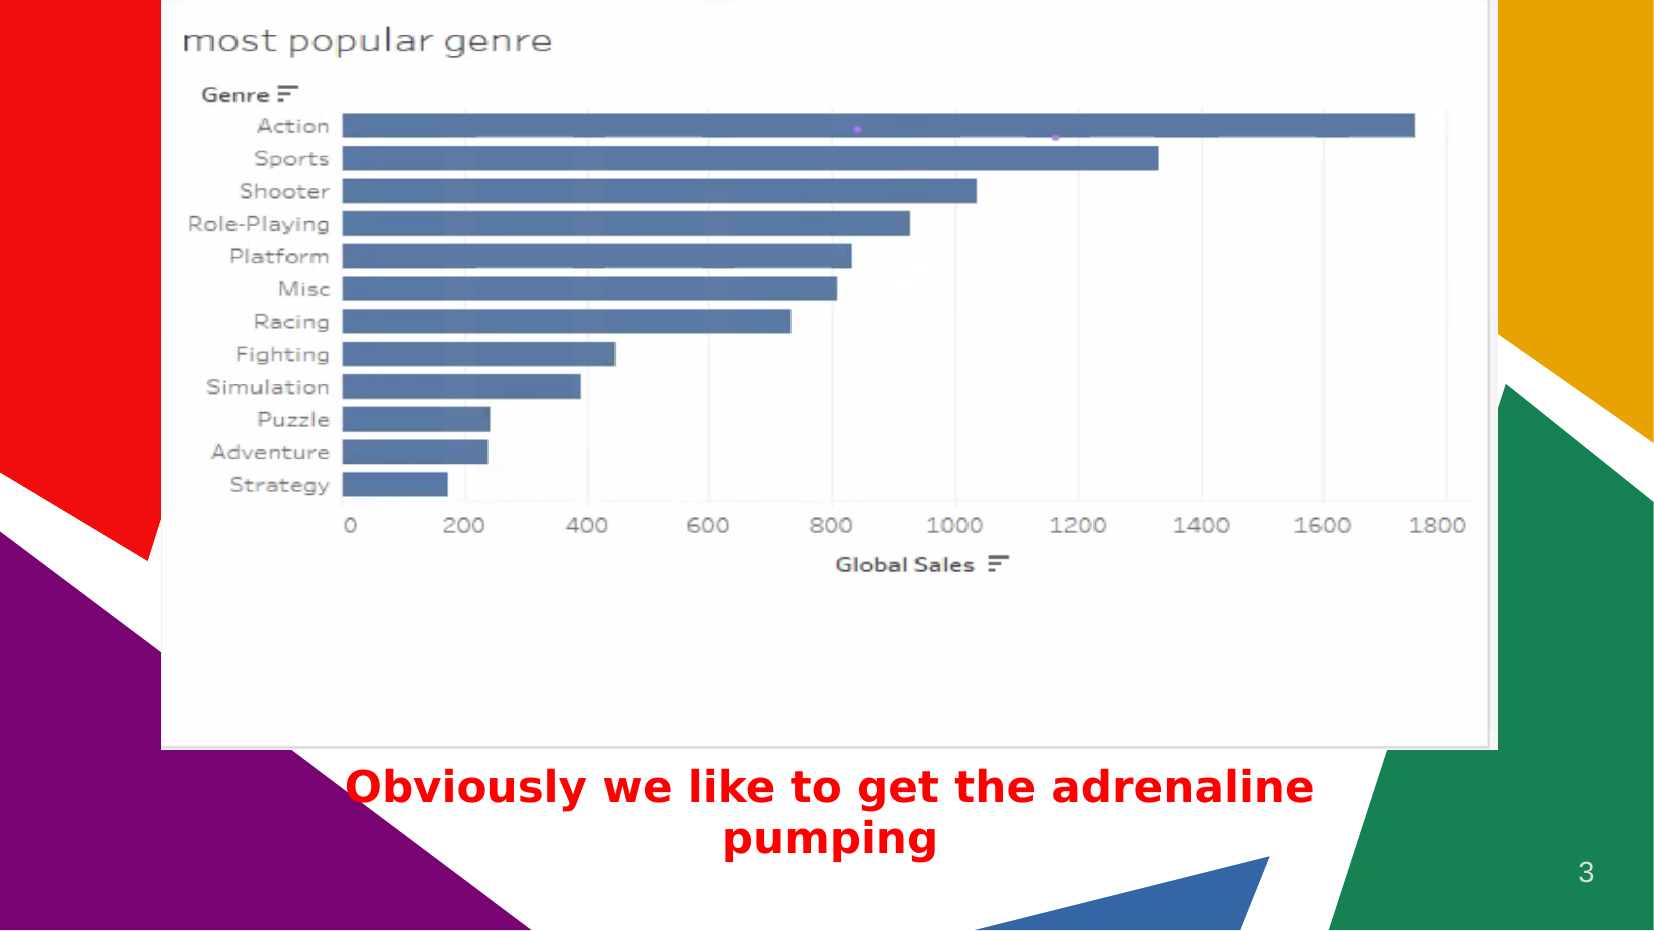

# Obviously we like to get the adrenaline pumping
3